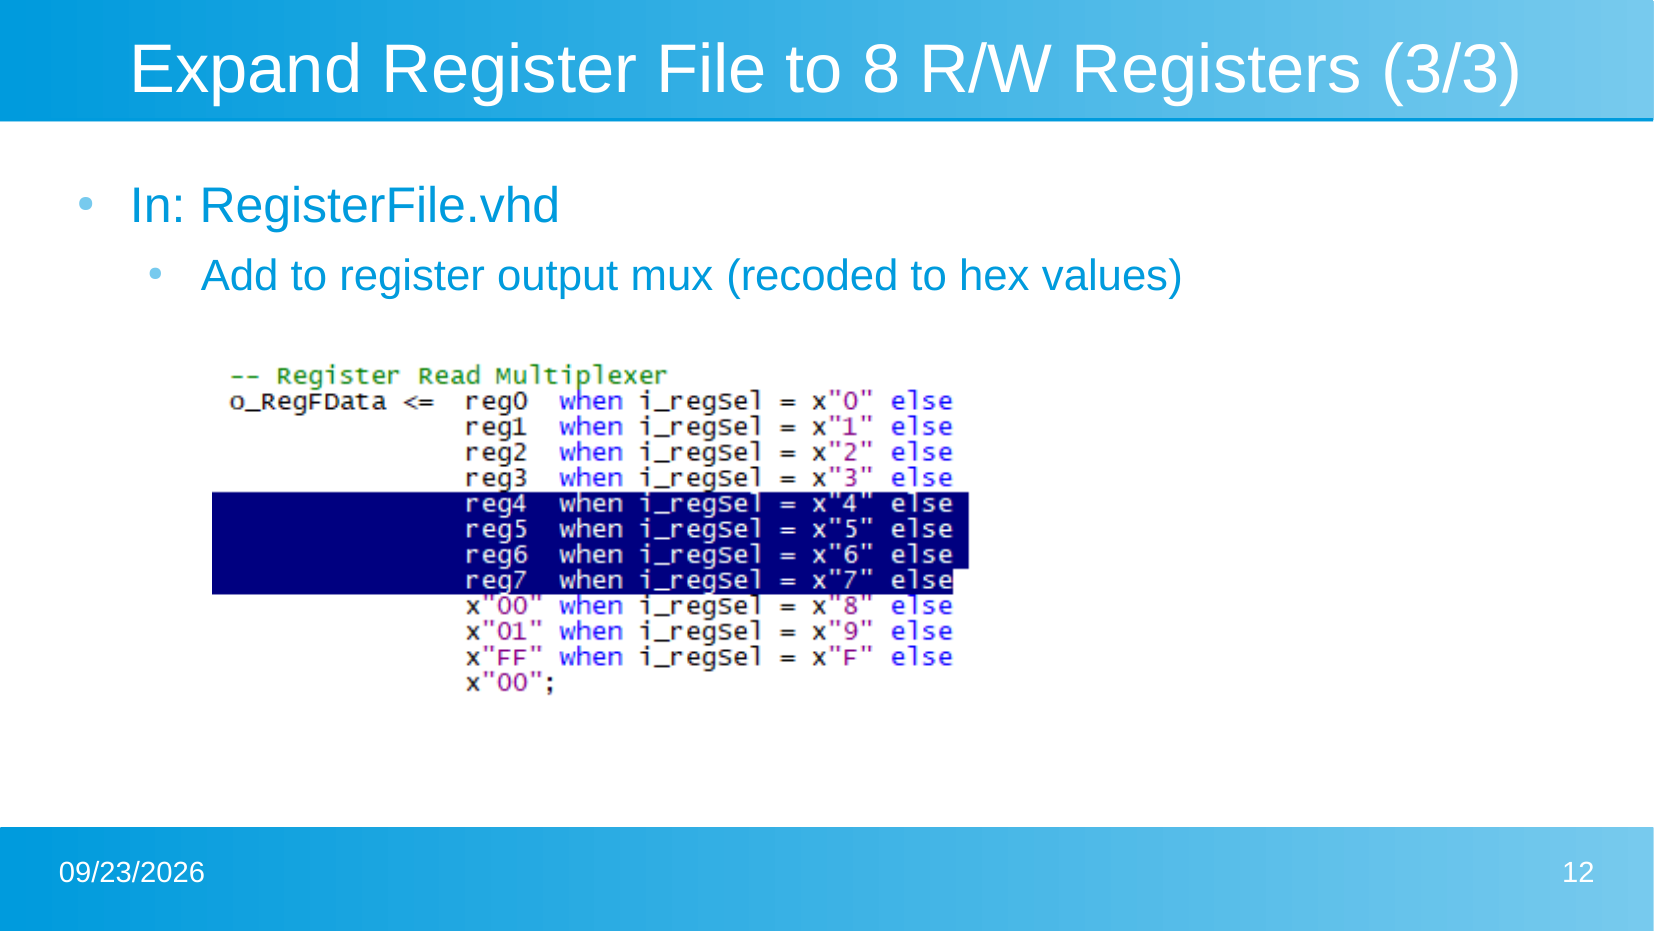

# Expand Register File to 8 R/W Registers (3/3)
In: RegisterFile.vhd
Add to register output mux (recoded to hex values)
12